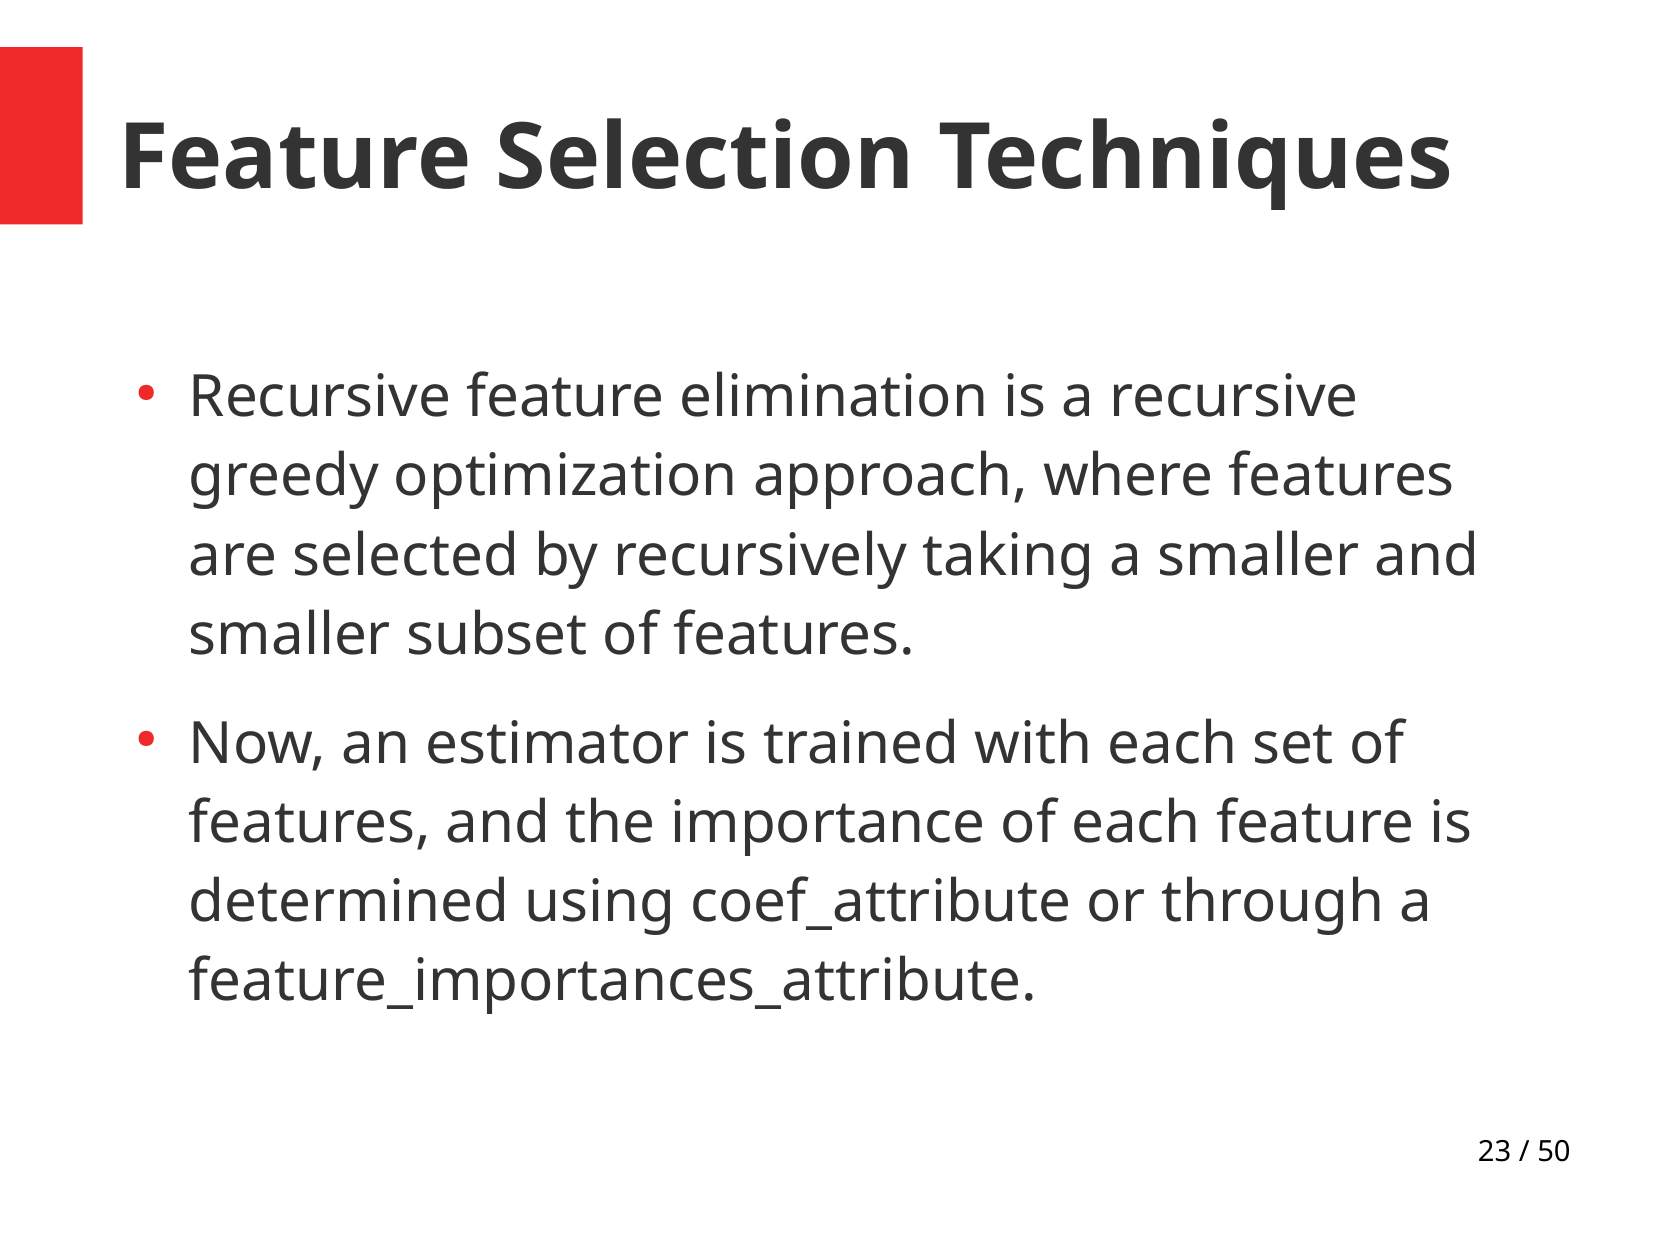

# Feature Selection Techniques
Recursive feature elimination is a recursive greedy optimization approach, where features are selected by recursively taking a smaller and smaller subset of features.
Now, an estimator is trained with each set of features, and the importance of each feature is determined using coef_attribute or through a feature_importances_attribute.
23